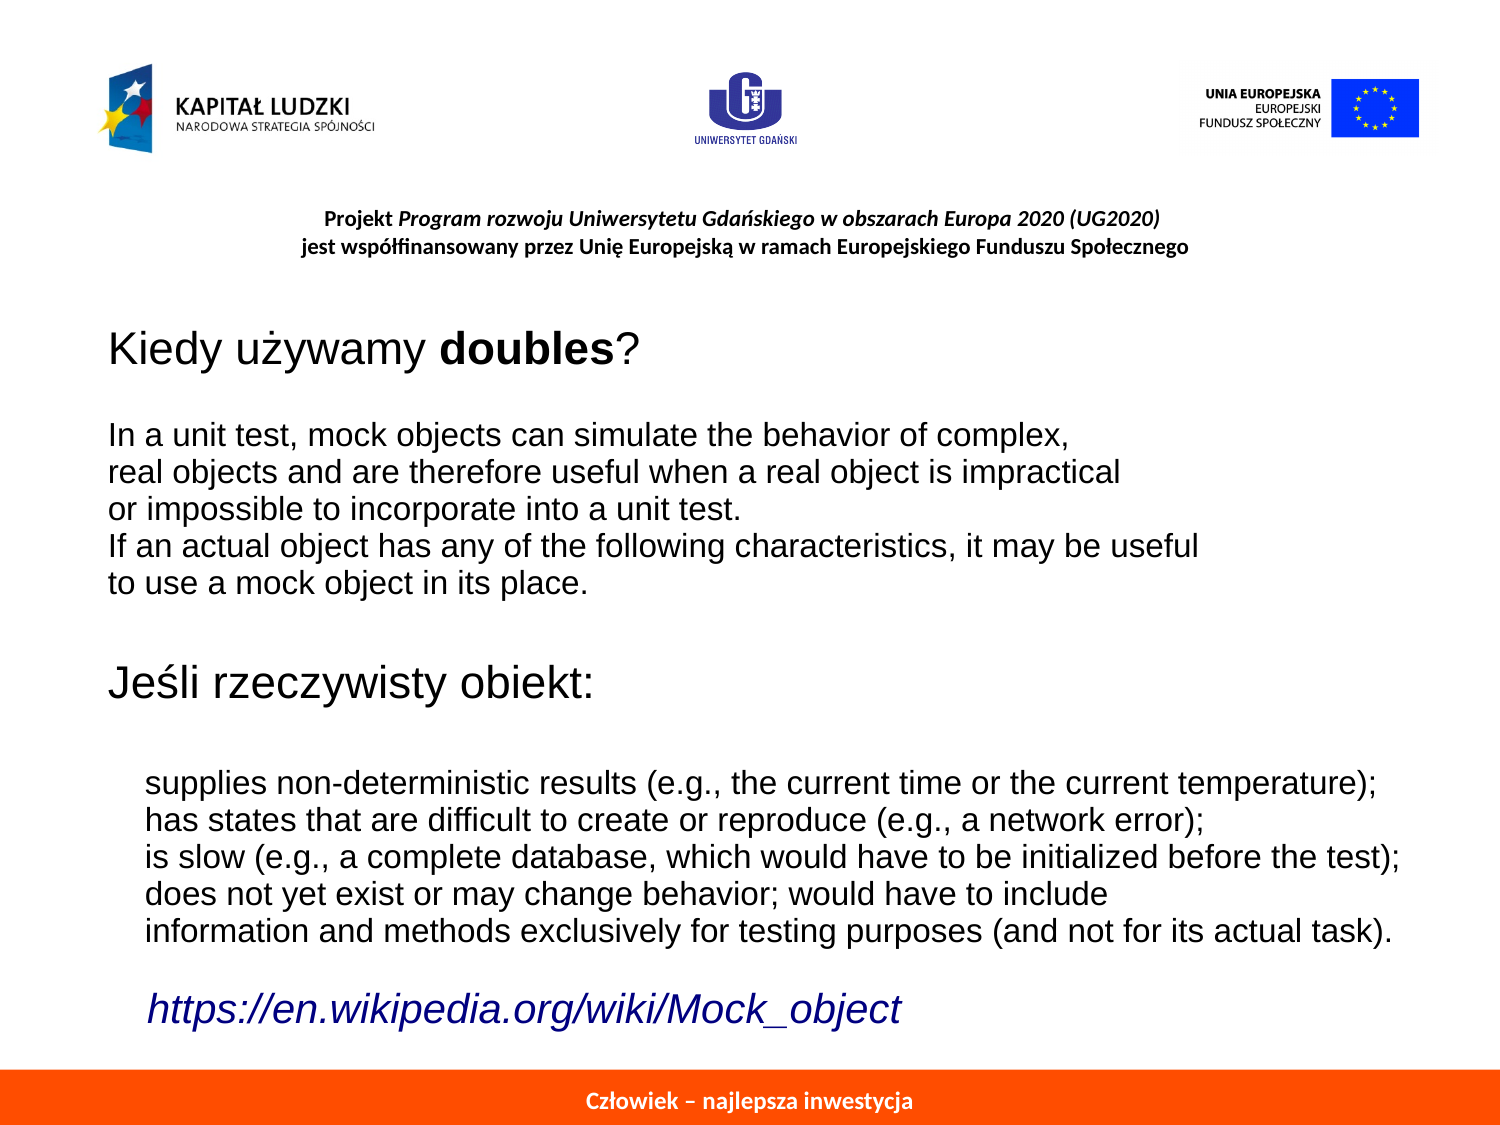

Projekt Program rozwoju Uniwersytetu Gdańskiego w obszarach Europa 2020 (UG2020)
jest współfinansowany przez Unię Europejską w ramach Europejskiego Funduszu Społecznego
Kiedy używamy doubles?
In a unit test, mock objects can simulate the behavior of complex,
real objects and are therefore useful when a real object is impractical
or impossible to incorporate into a unit test.
If an actual object has any of the following characteristics, it may be useful
to use a mock object in its place.
Jeśli rzeczywisty obiekt:
 supplies non-deterministic results (e.g., the current time or the current temperature);
 has states that are difficult to create or reproduce (e.g., a network error);
 is slow (e.g., a complete database, which would have to be initialized before the test);
 does not yet exist or may change behavior; would have to include
 information and methods exclusively for testing purposes (and not for its actual task).
 https://en.wikipedia.org/wiki/Mock_object
Człowiek – najlepsza inwestycja